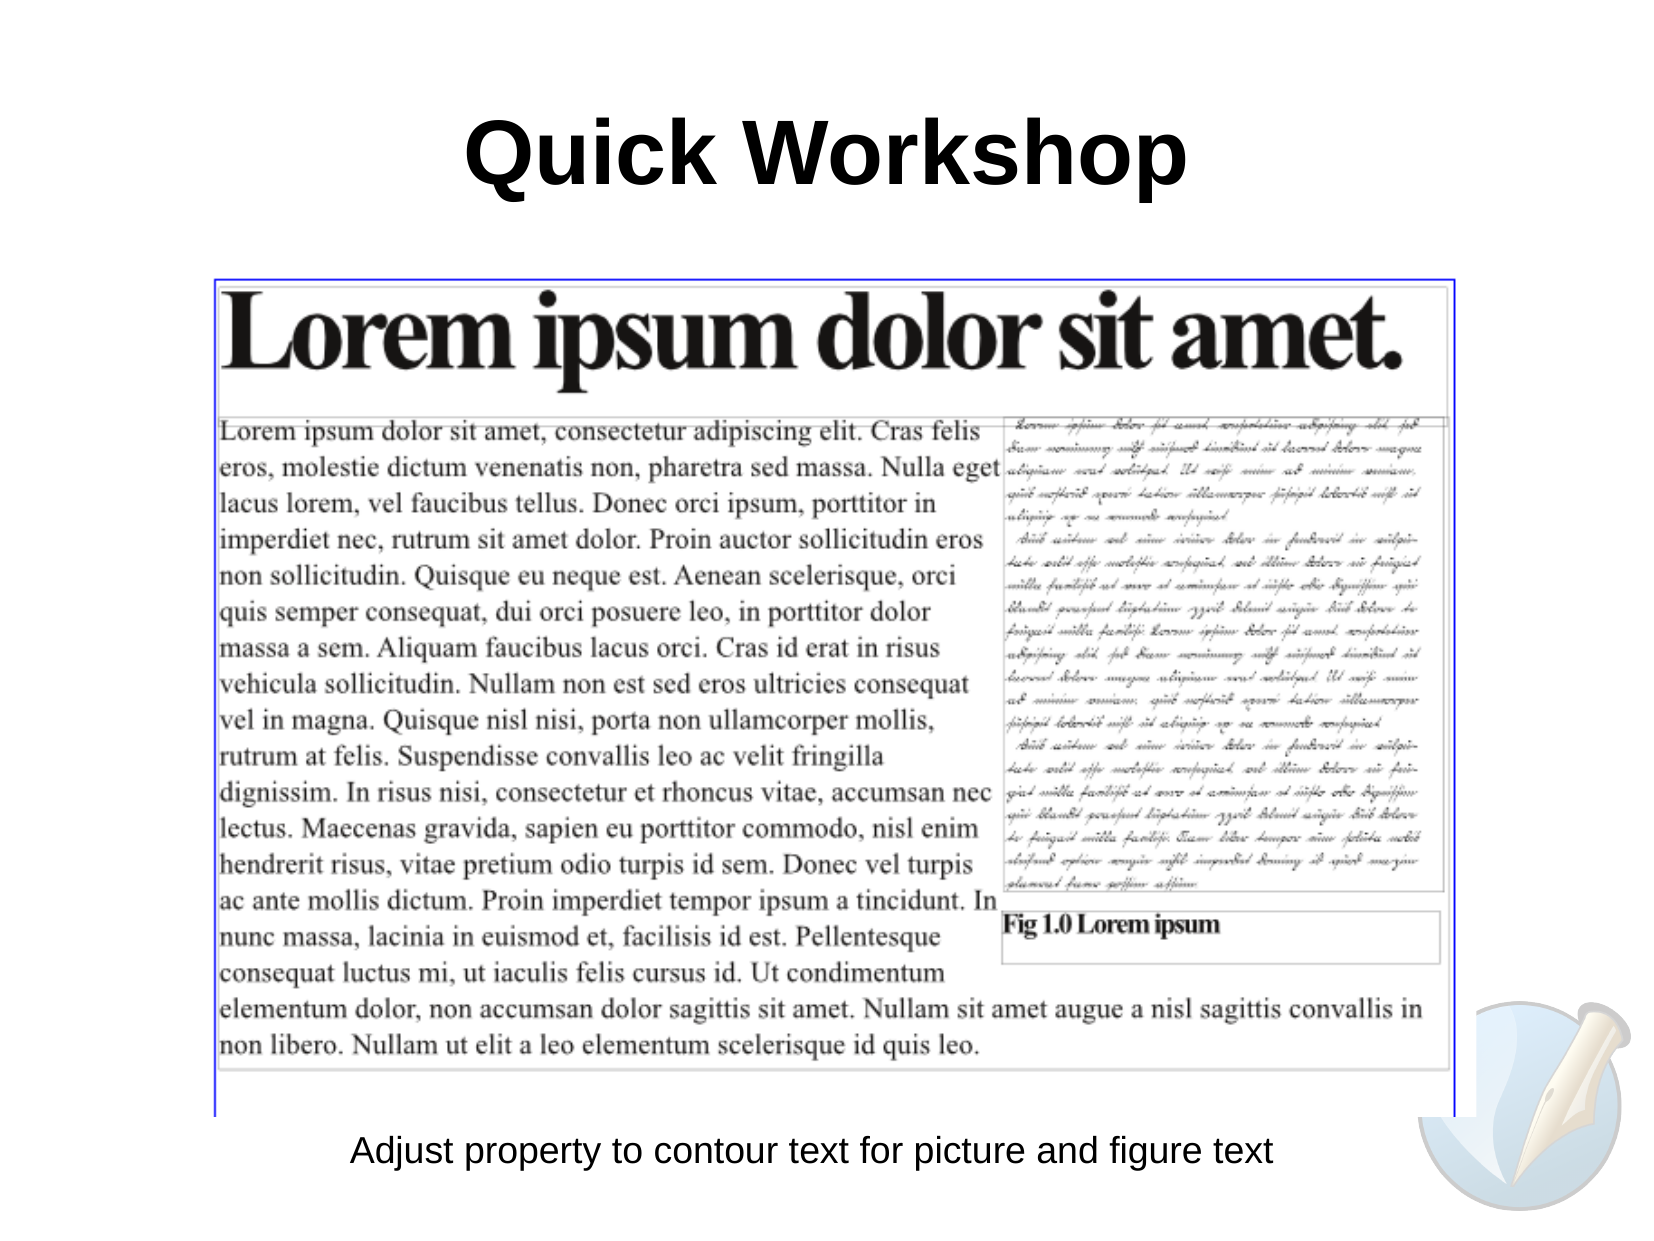

# Quick Workshop
Adjust property to contour text for picture and figure text